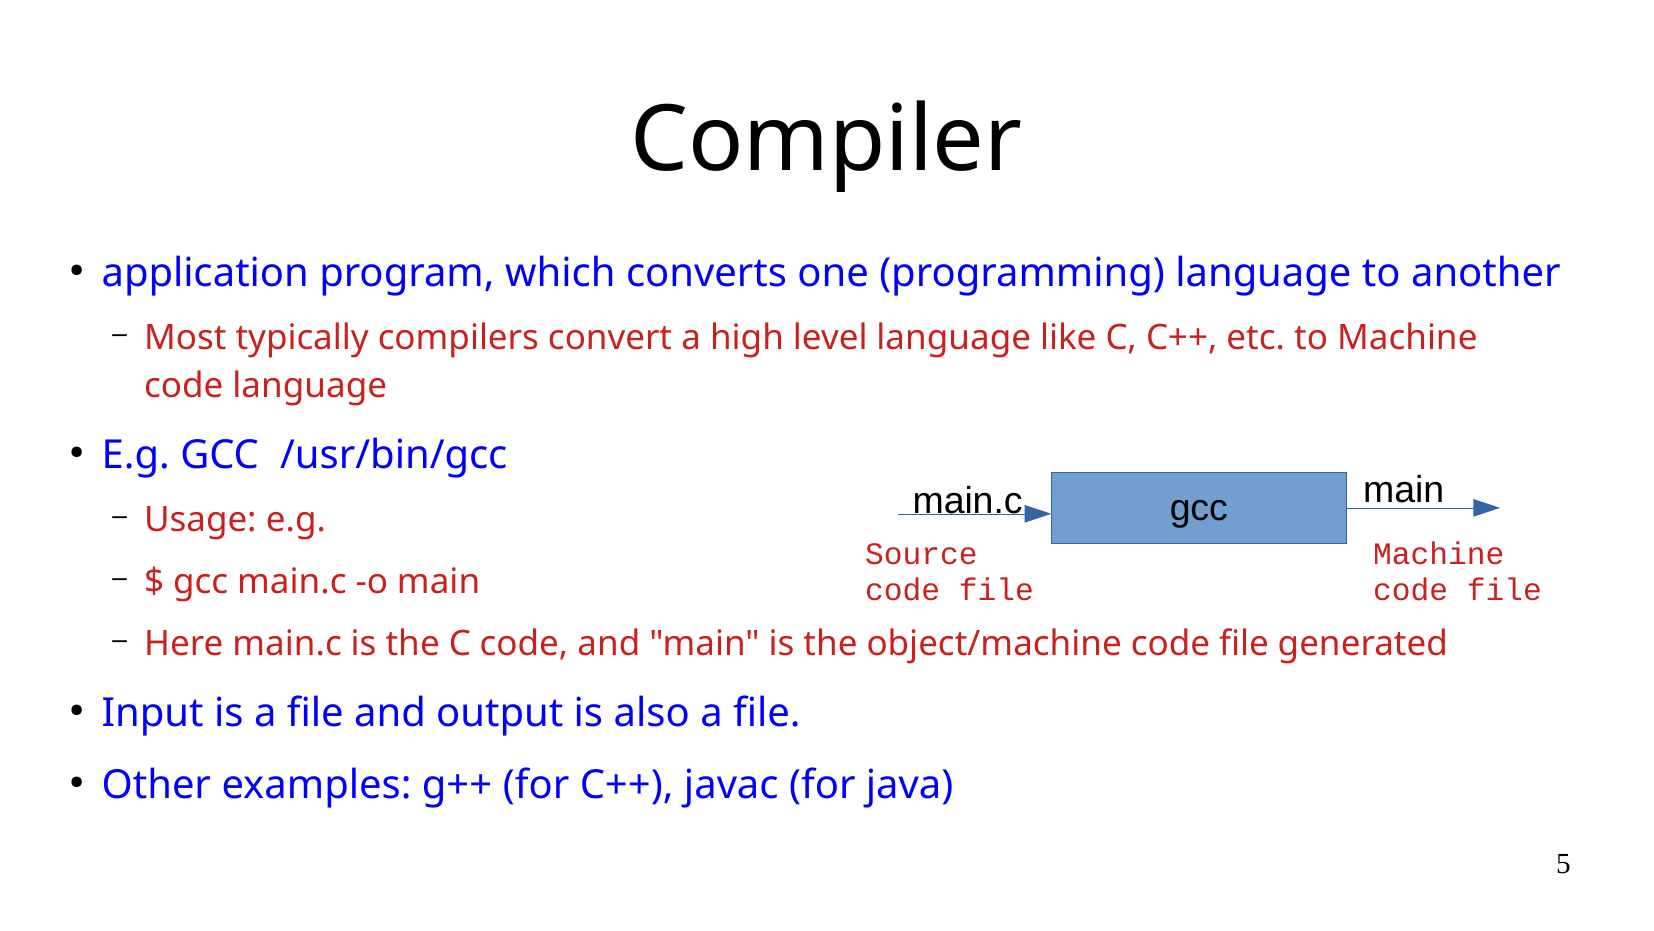

# Compiler
application program, which converts one (programming) language to another
Most typically compilers convert a high level language like C, C++, etc. to Machine code language
E.g. GCC /usr/bin/gcc
Usage: e.g.
$ gcc main.c -o main
Here main.c is the C code, and "main" is the object/machine code file generated
Input is a file and output is also a file.
Other examples: g++ (for C++), javac (for java)
main
main.c
gcc
Source code file
Machine code file
5